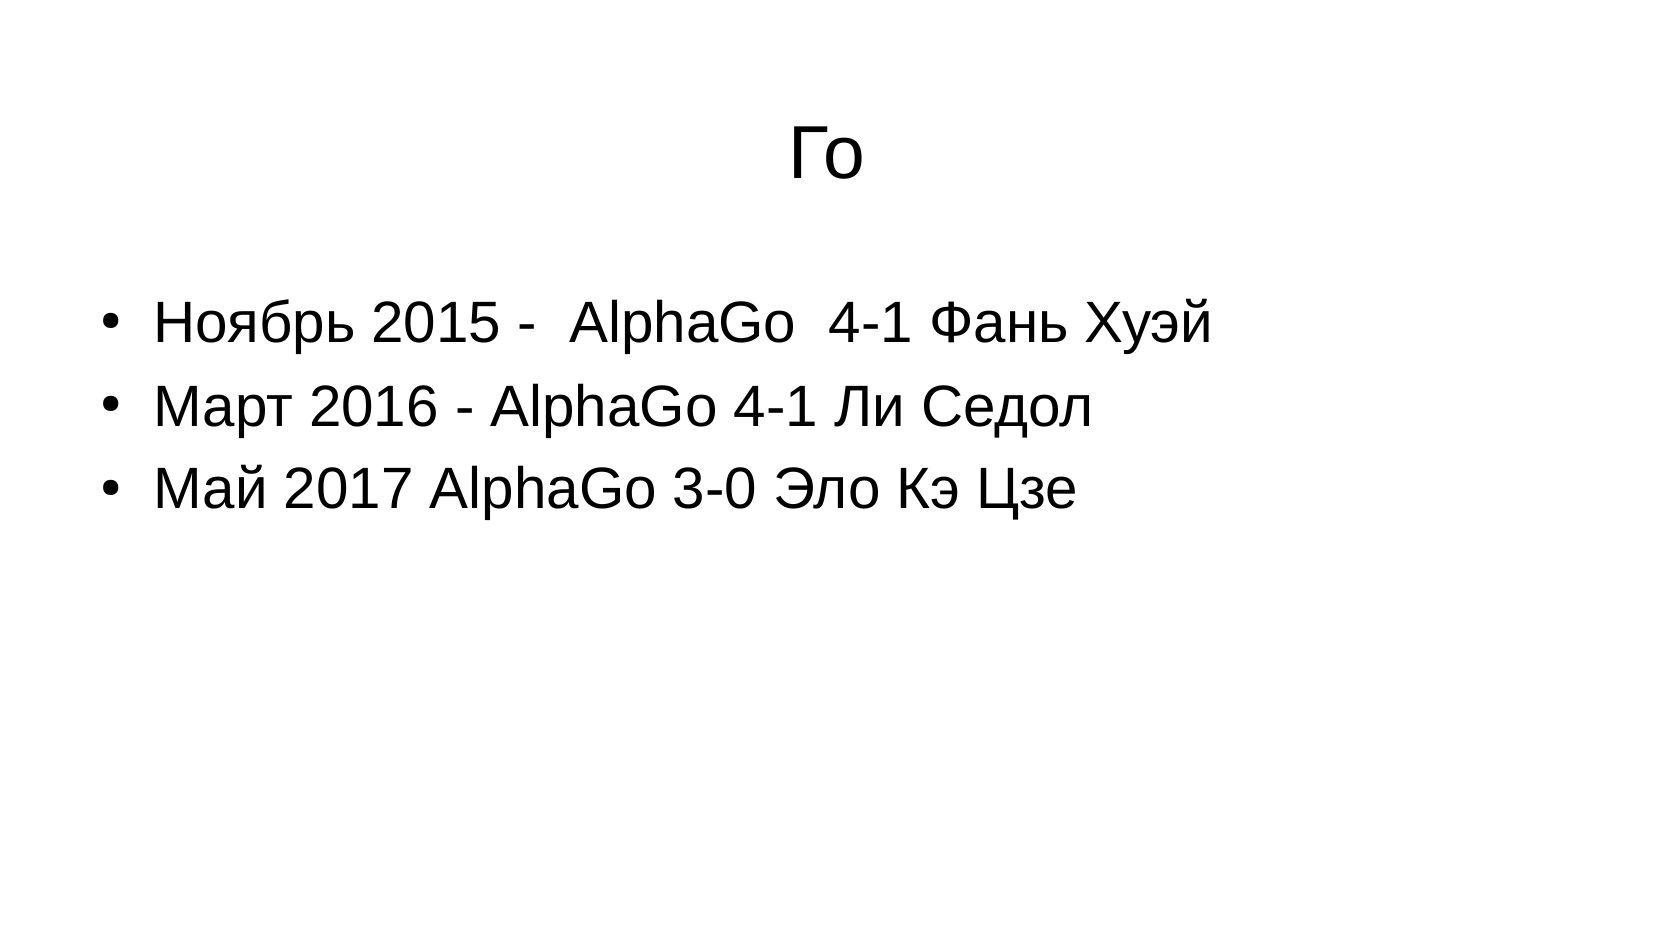

# Го
Ноябрь 2015 - AlphaGo 4-1 Фань Хуэй
Март 2016 - AlphaGo 4-1 Ли Седол
Май 2017 AlphaGo 3-0 Эло Кэ Цзе